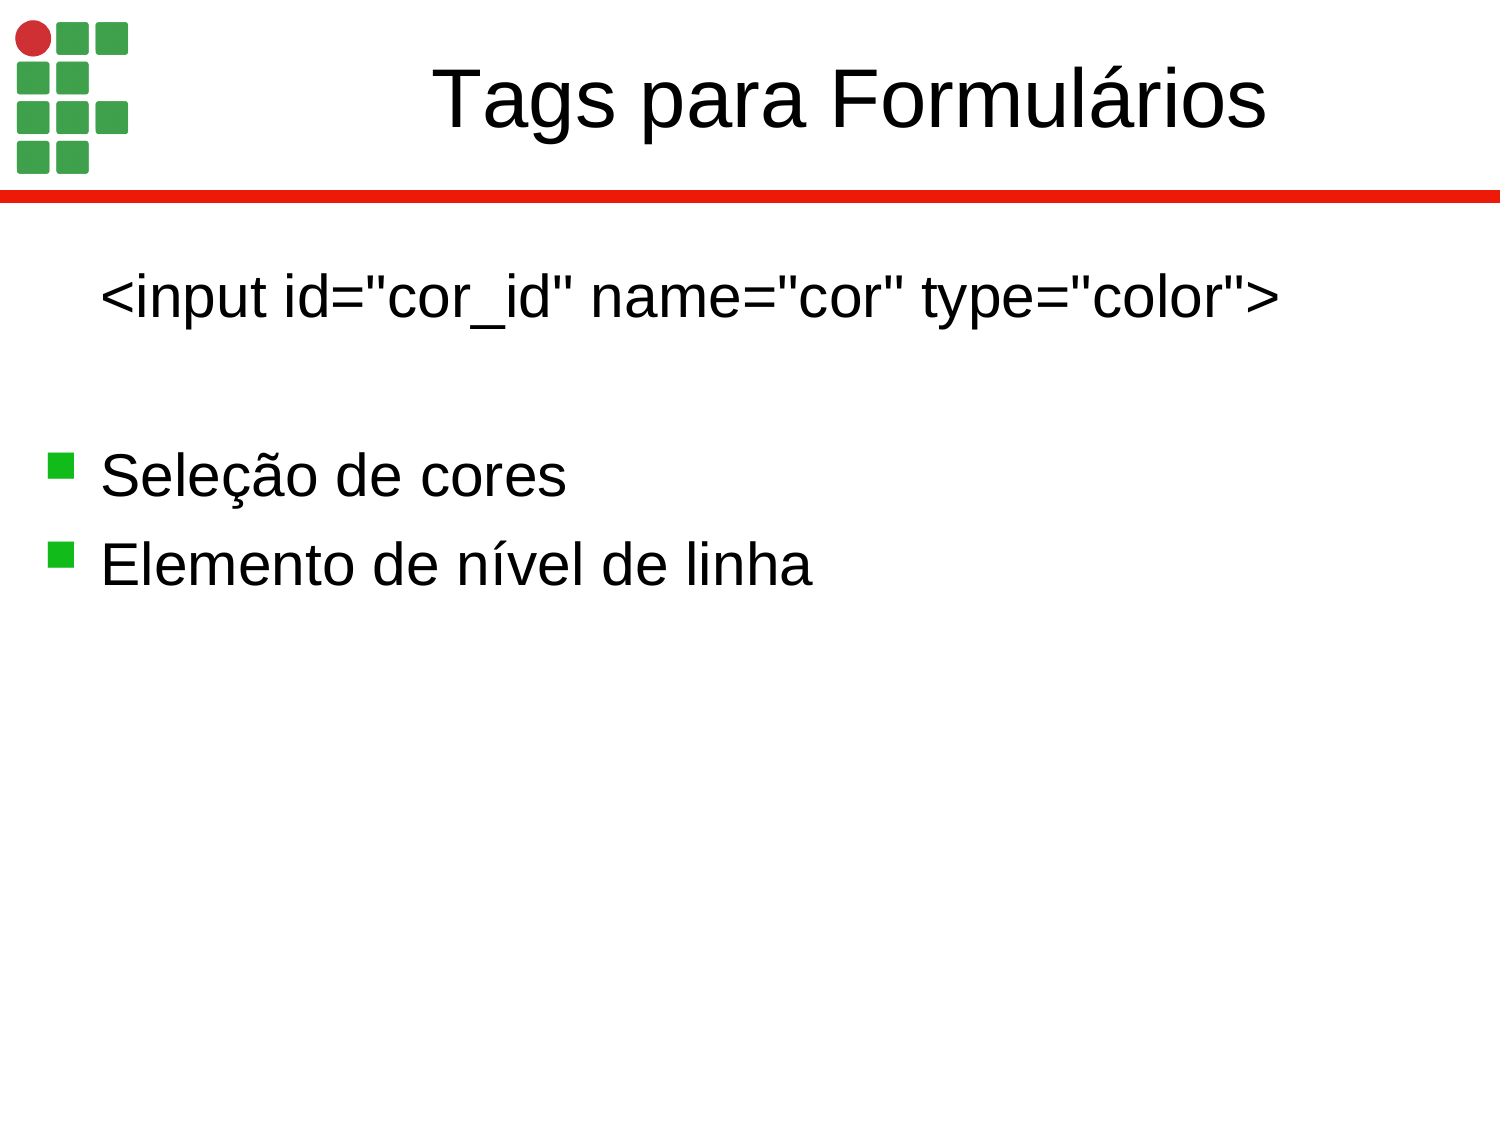

# Tags para Formulários
<input id="cor_id" name="cor" type="color">
Seleção de cores
Elemento de nível de linha